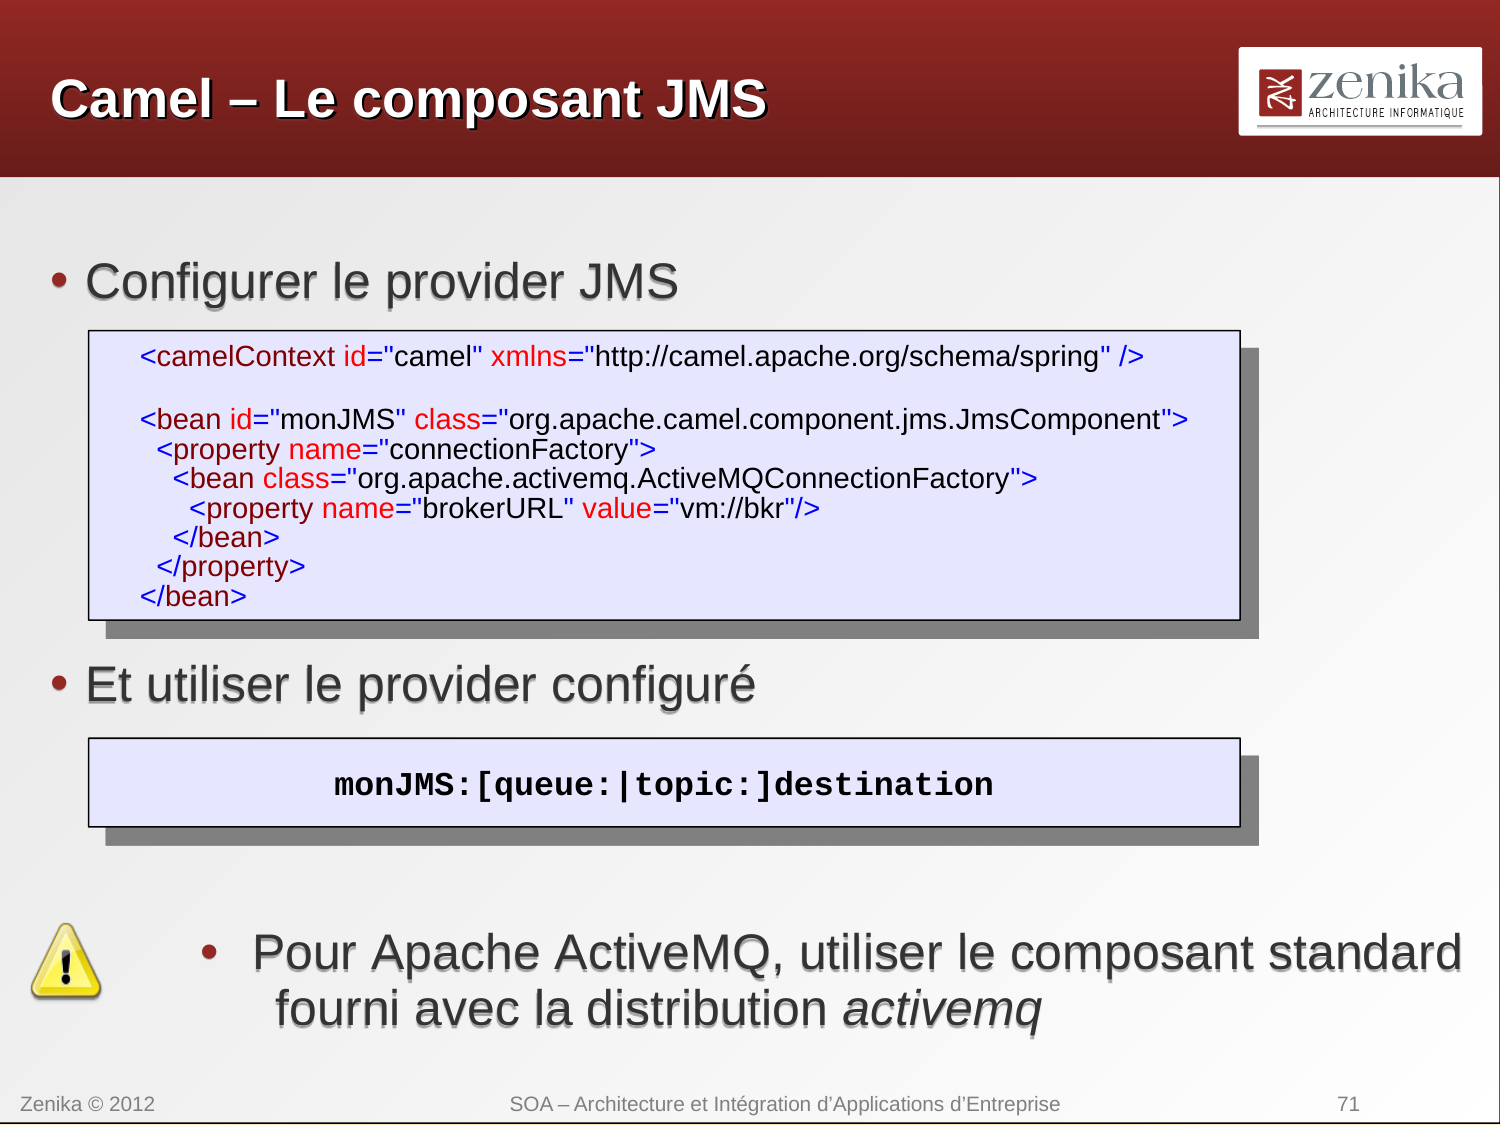

# Camel – Le composant JMS
Configurer le provider JMS
Et utiliser le provider configuré
 Pour Apache ActiveMQ, utiliser le composant standard fourni avec la distribution activemq
<camelContext id="camel" xmlns="http://camel.apache.org/schema/spring" />
<bean id="monJMS" class="org.apache.camel.component.jms.JmsComponent">
 <property name="connectionFactory">
 <bean class="org.apache.activemq.ActiveMQConnectionFactory">
 <property name="brokerURL" value="vm://bkr"/>
 </bean>
 </property>
</bean>
monJMS:[queue:|topic:]destination